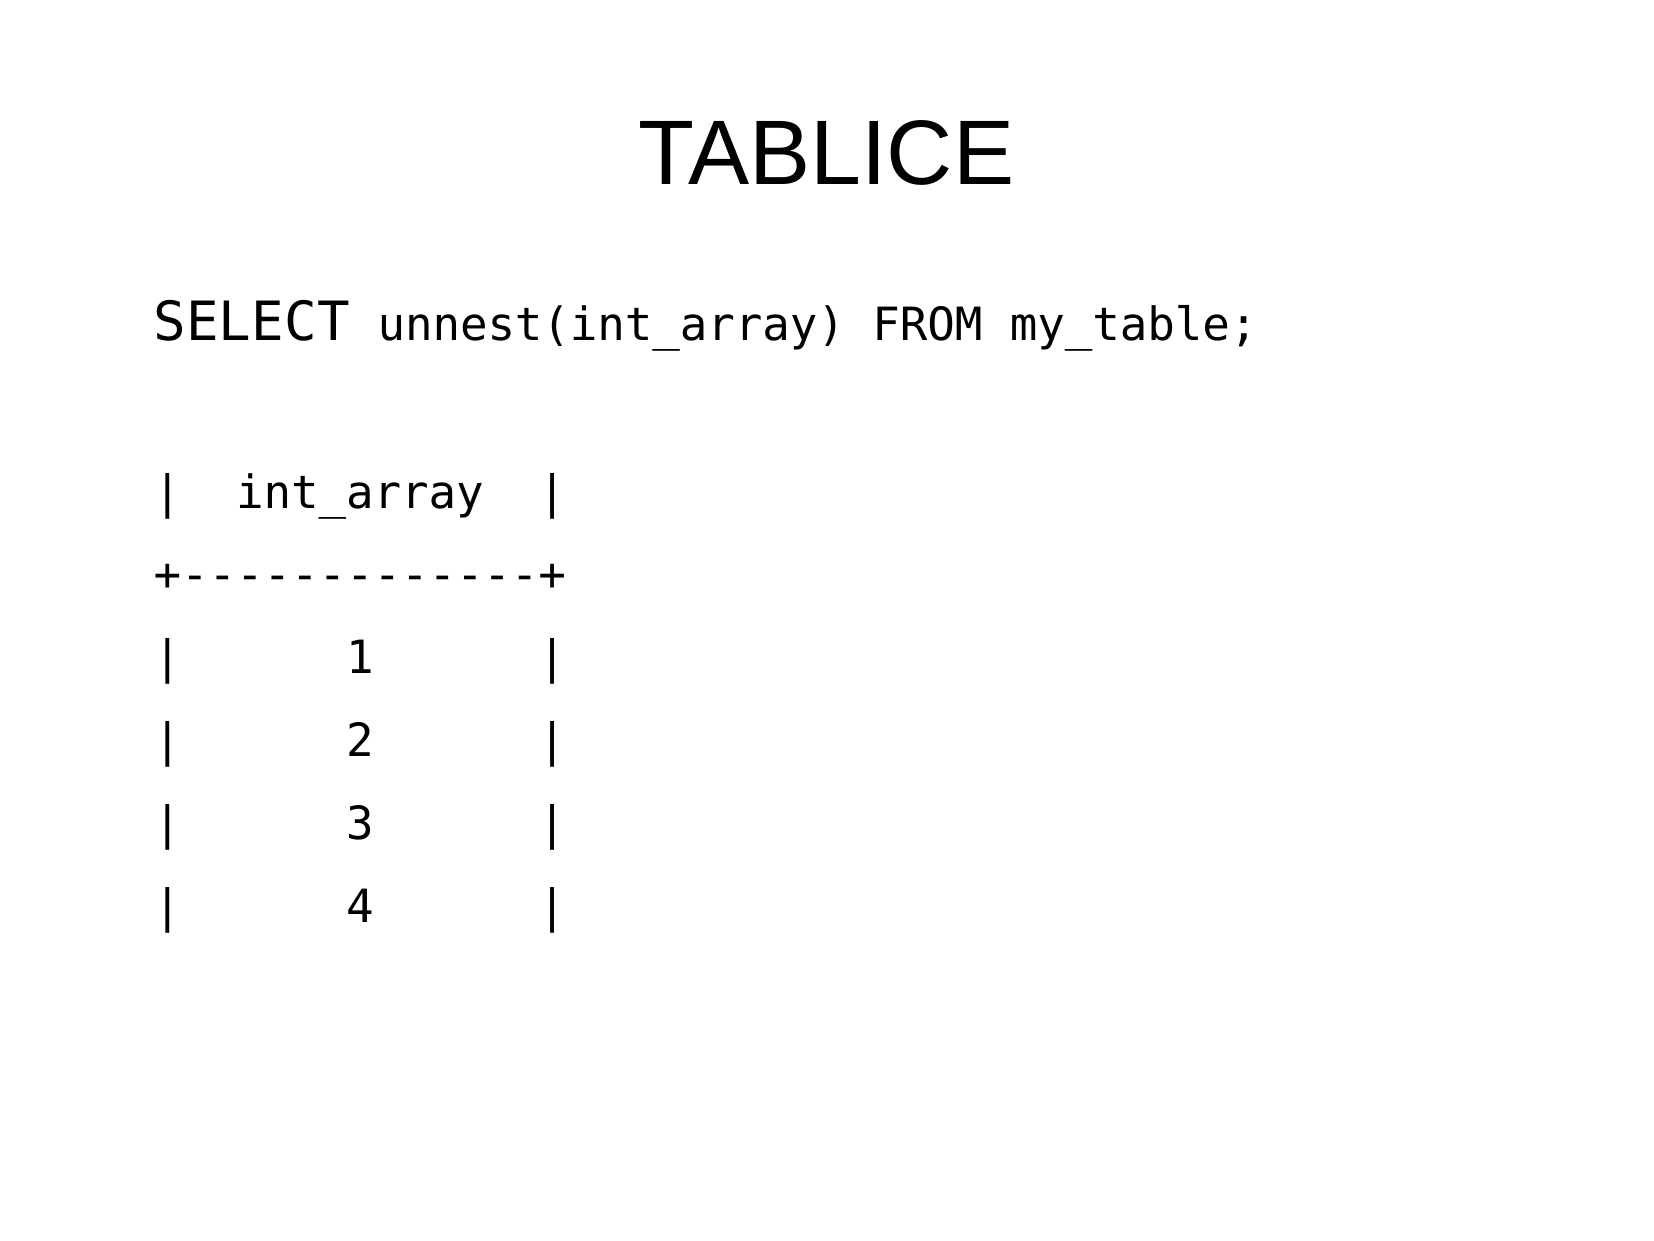

# TABLICE
SELECT unnest(int_array) FROM my_table;
| int_array |
+-------------+
| 1 |
| 2 |
| 3 |
| 4 |